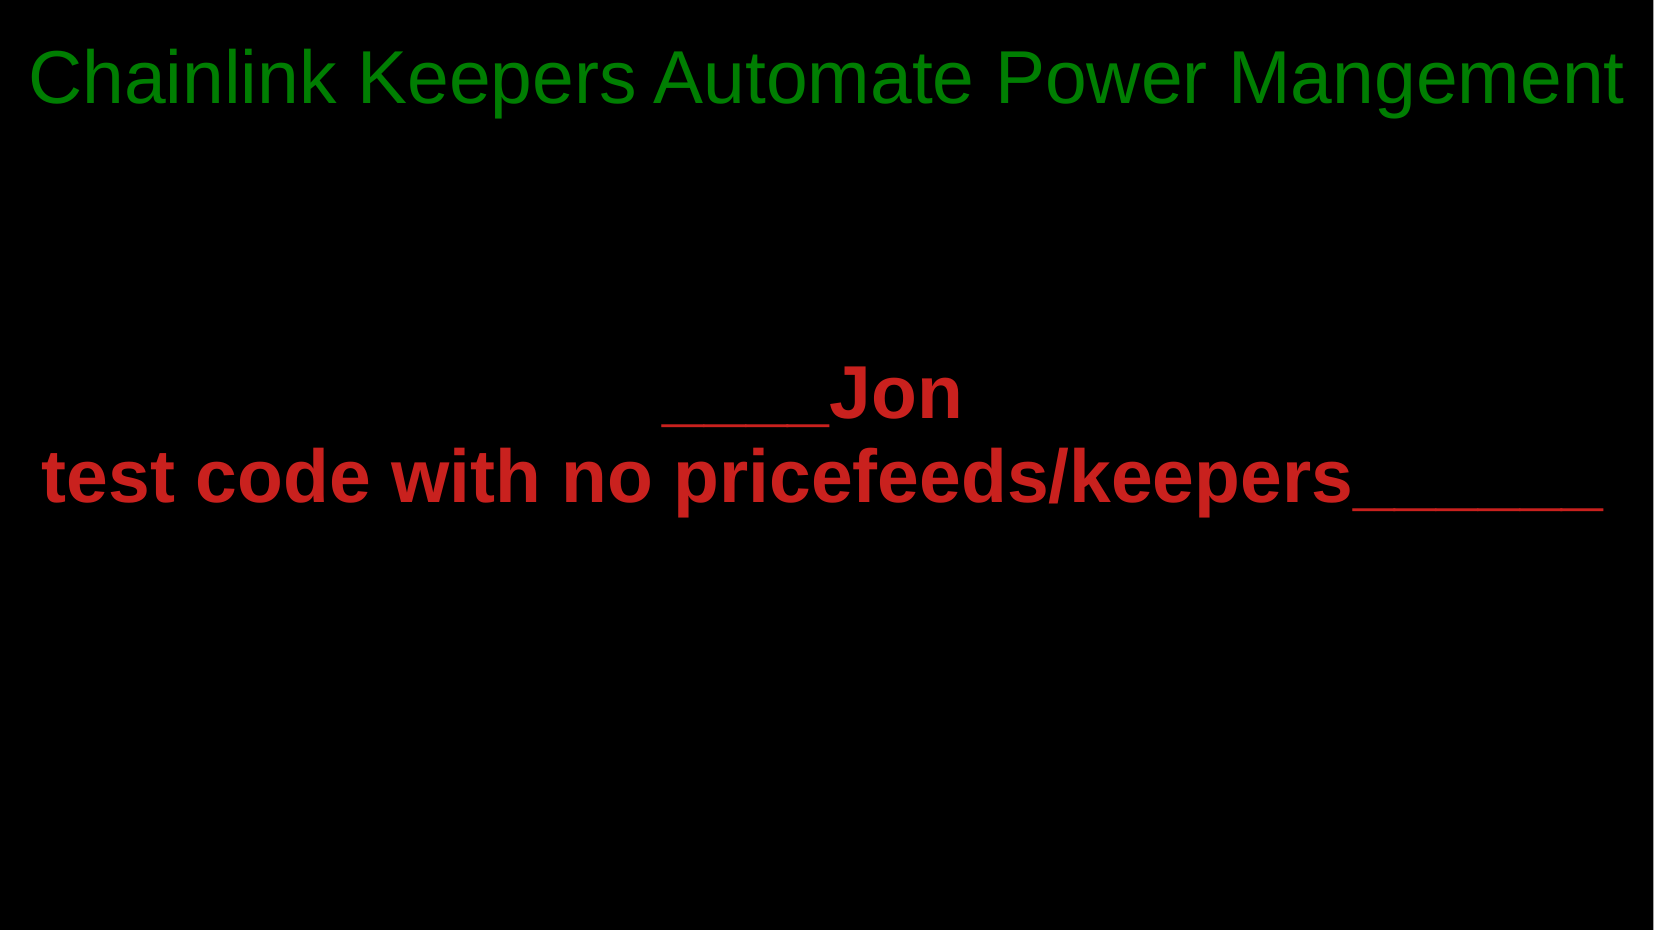

# Chainlink Keepers Automate Power Mangement
____Jon
test code with no pricefeeds/keepers______